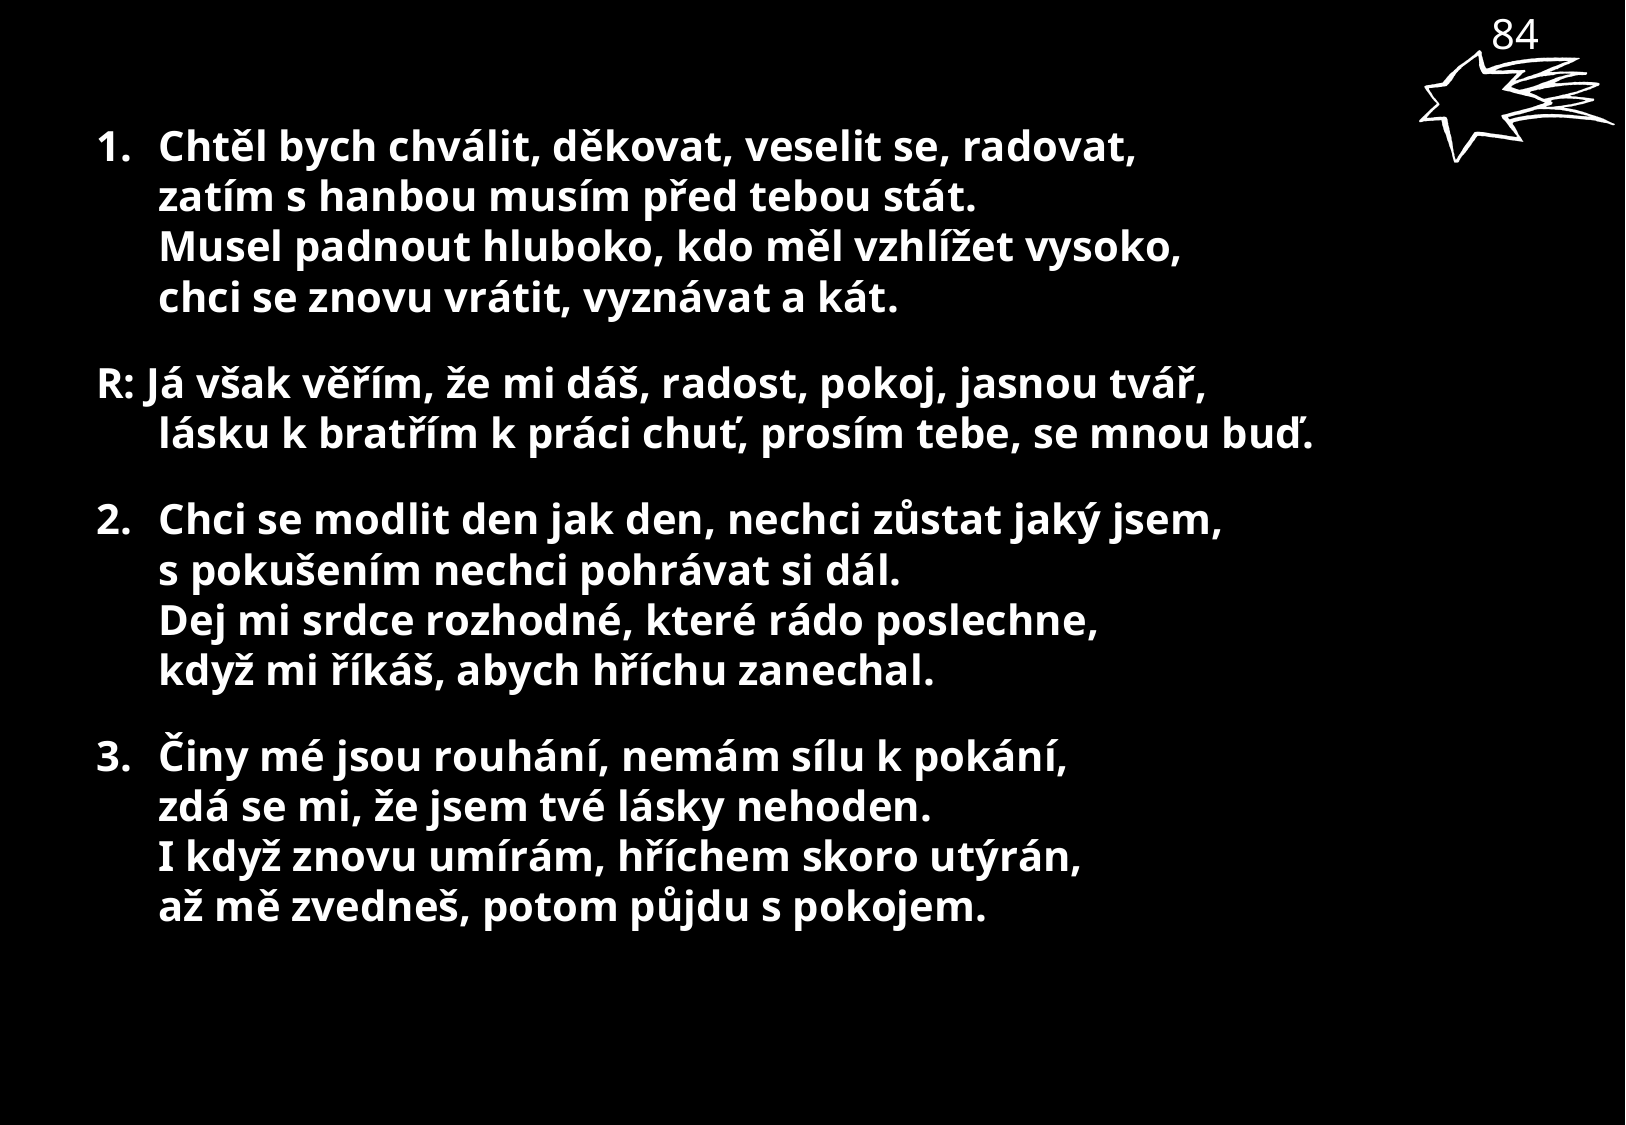

84
# Chtěl bych chválit, děkovat, veselit se, radovat, zatím s hanbou musím před tebou stát. Musel padnout hluboko, kdo měl vzhlížet vysoko, chci se znovu vrátit, vyznávat a kát.
R: Já však věřím, že mi dáš, radost, pokoj, jasnou tvář,
lásku k bratřím k práci chuť, prosím tebe, se mnou buď.
Chci se modlit den jak den, nechci zůstat jaký jsem,
s pokušením nechci pohrávat si dál.
Dej mi srdce rozhodné, které rádo poslechne,
když mi říkáš, abych hříchu zanechal.
Činy mé jsou rouhání, nemám sílu k pokání,
zdá se mi, že jsem tvé lásky nehoden.
I když znovu umírám, hříchem skoro utýrán,
až mě zvedneš, potom půjdu s pokojem.